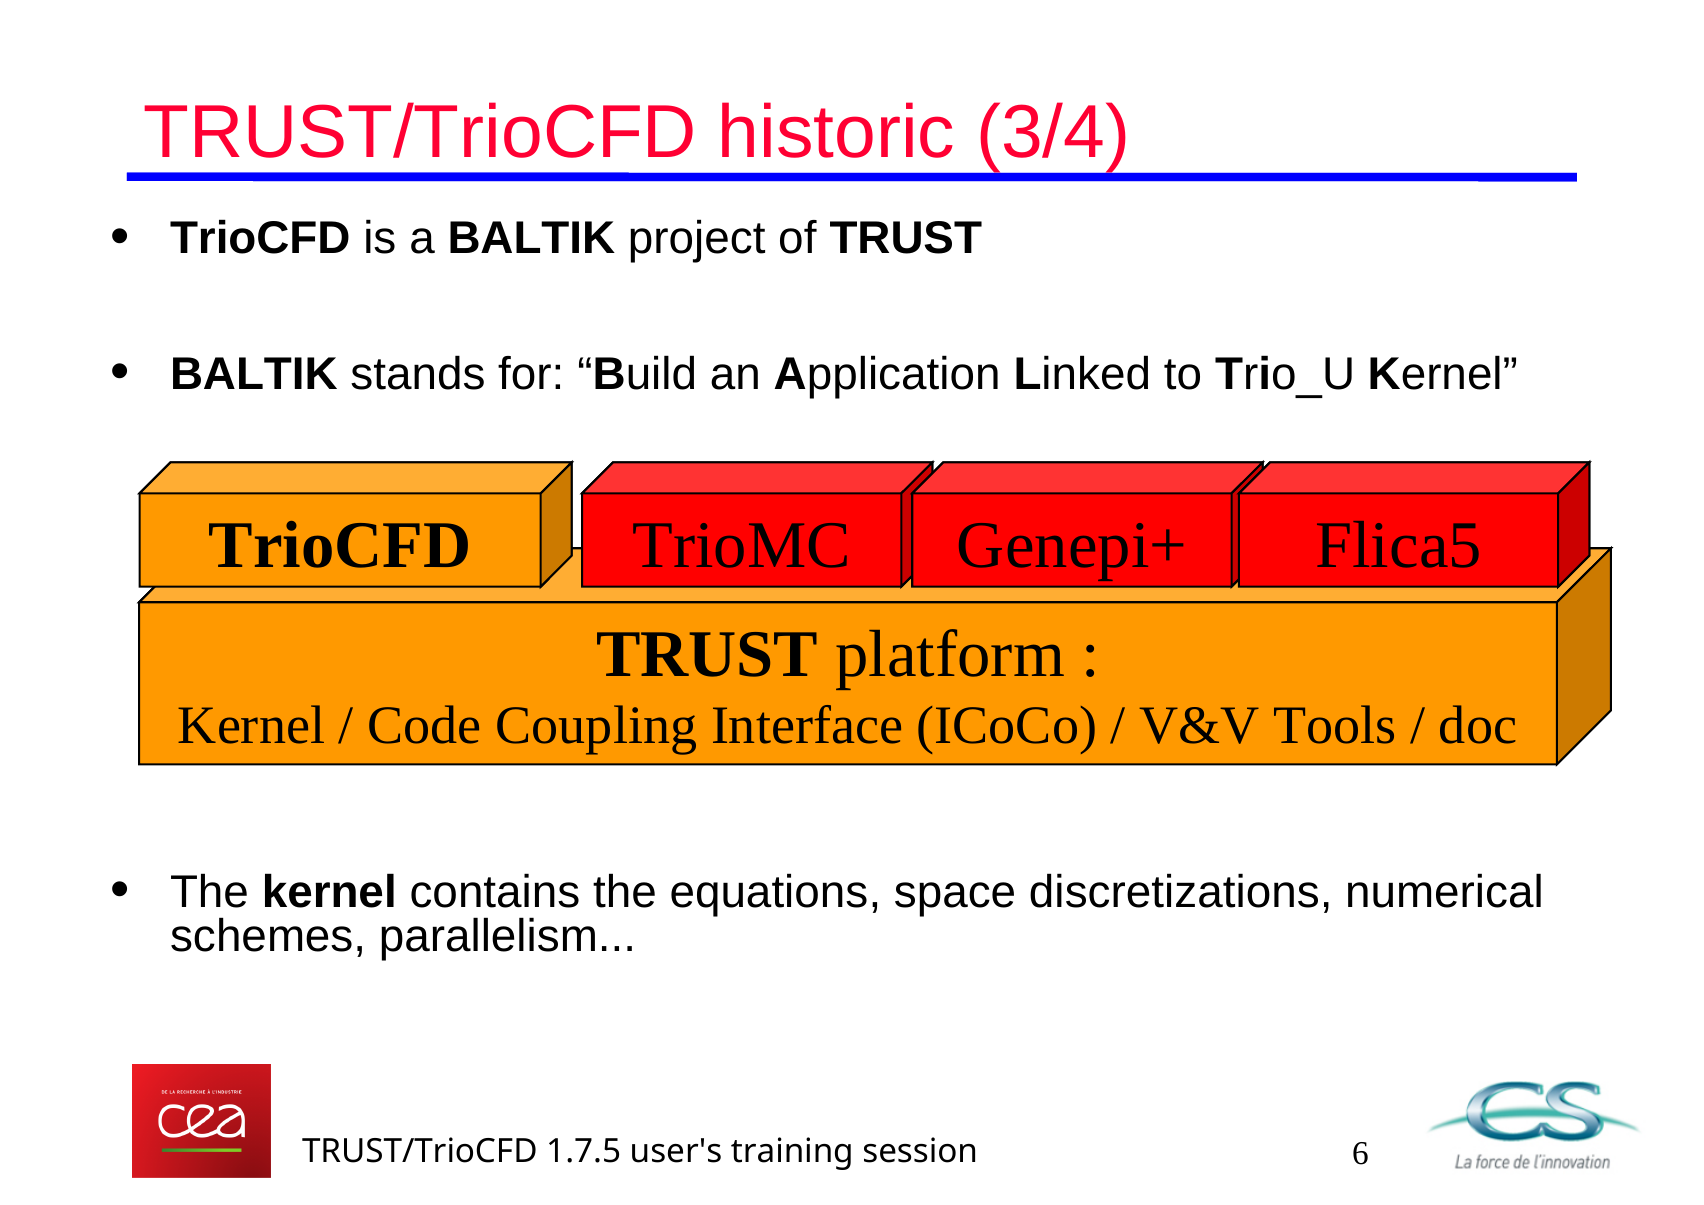

# TRUST/TrioCFD historic (3/4)
TrioCFD is a BALTIK project of TRUST
BALTIK stands for: “Build an Application Linked to Trio_U Kernel”
The kernel contains the equations, space discretizations, numerical schemes, parallelism...
TrioCFD
TrioMC
Genepi+
Flica5
TRUST platform :
Kernel / Code Coupling Interface (ICoCo) / V&V Tools / doc
TRUST/TrioCFD 1.7.5 user's training session
6